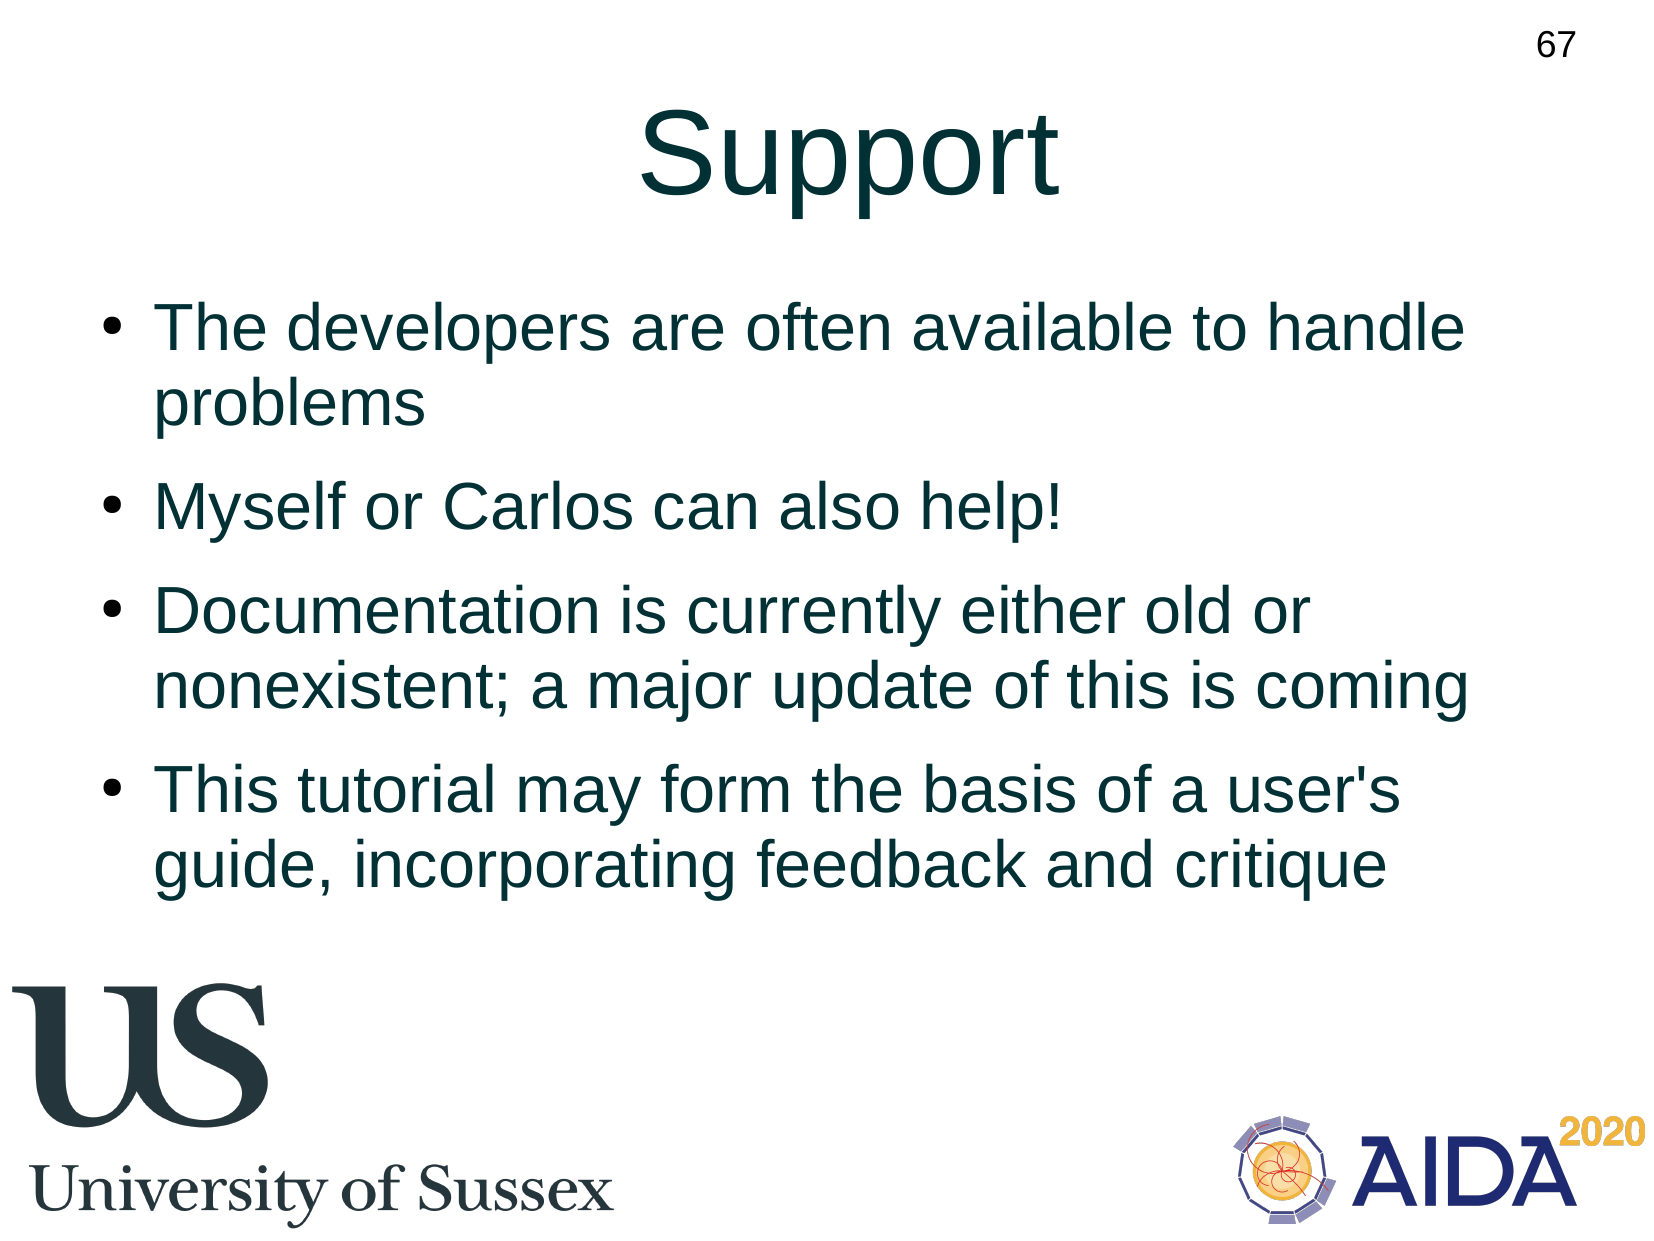

# Support
The developers are often available to handle problems
Myself or Carlos can also help!
Documentation is currently either old or nonexistent; a major update of this is coming
This tutorial may form the basis of a user's guide, incorporating feedback and critique